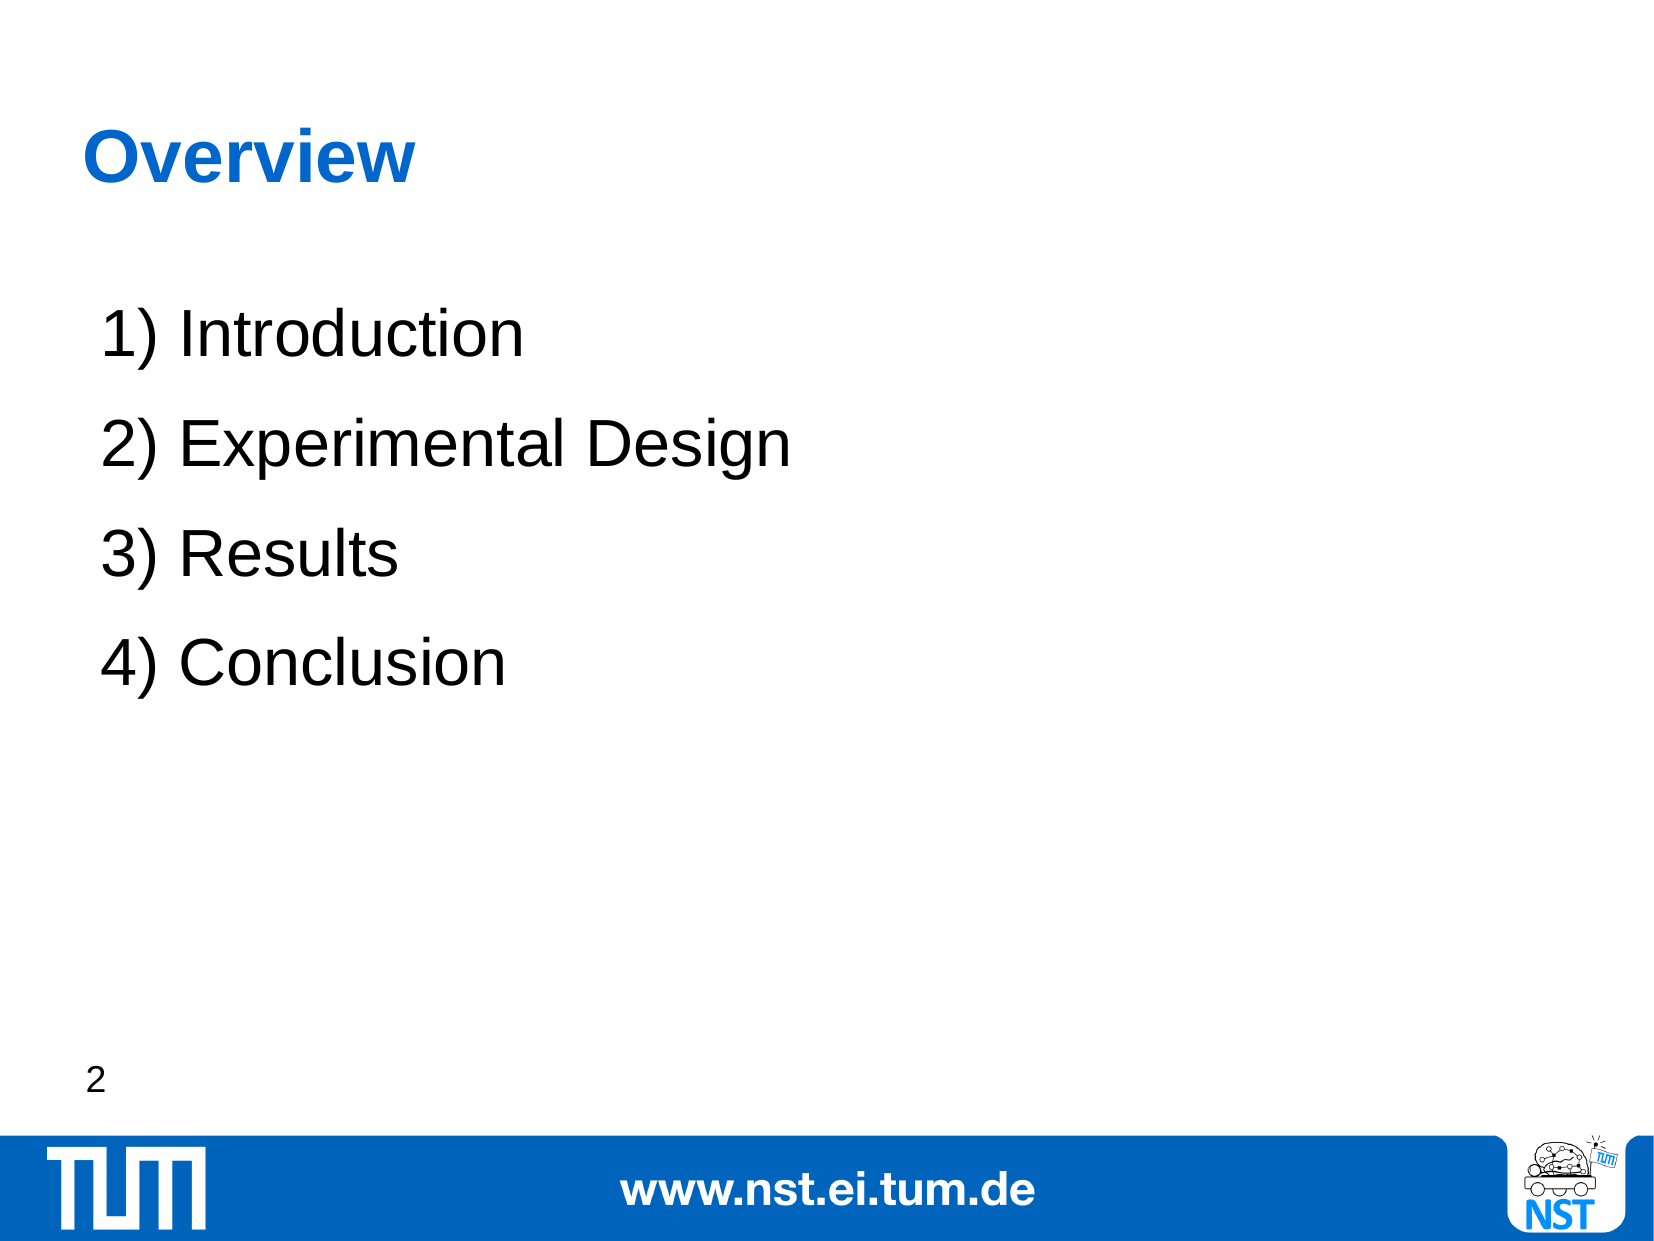

# Overview
 Introduction
 Experimental Design
 Results
 Conclusion